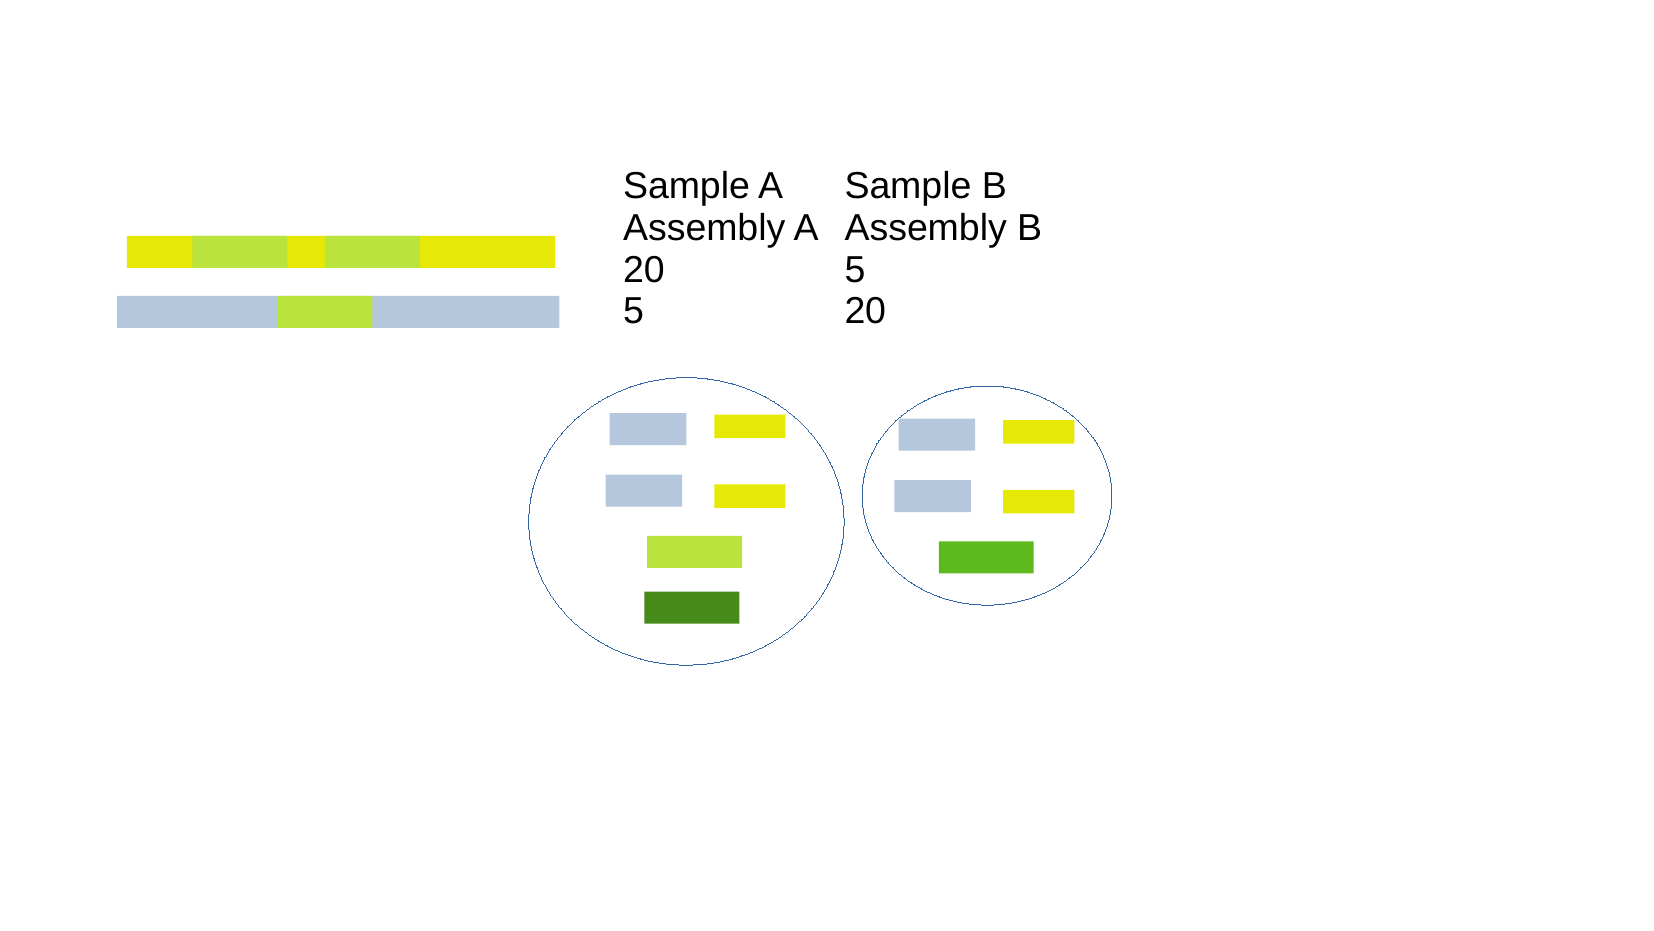

Sample A 	Sample B
Assembly A 	Assembly B
20			5
5			20